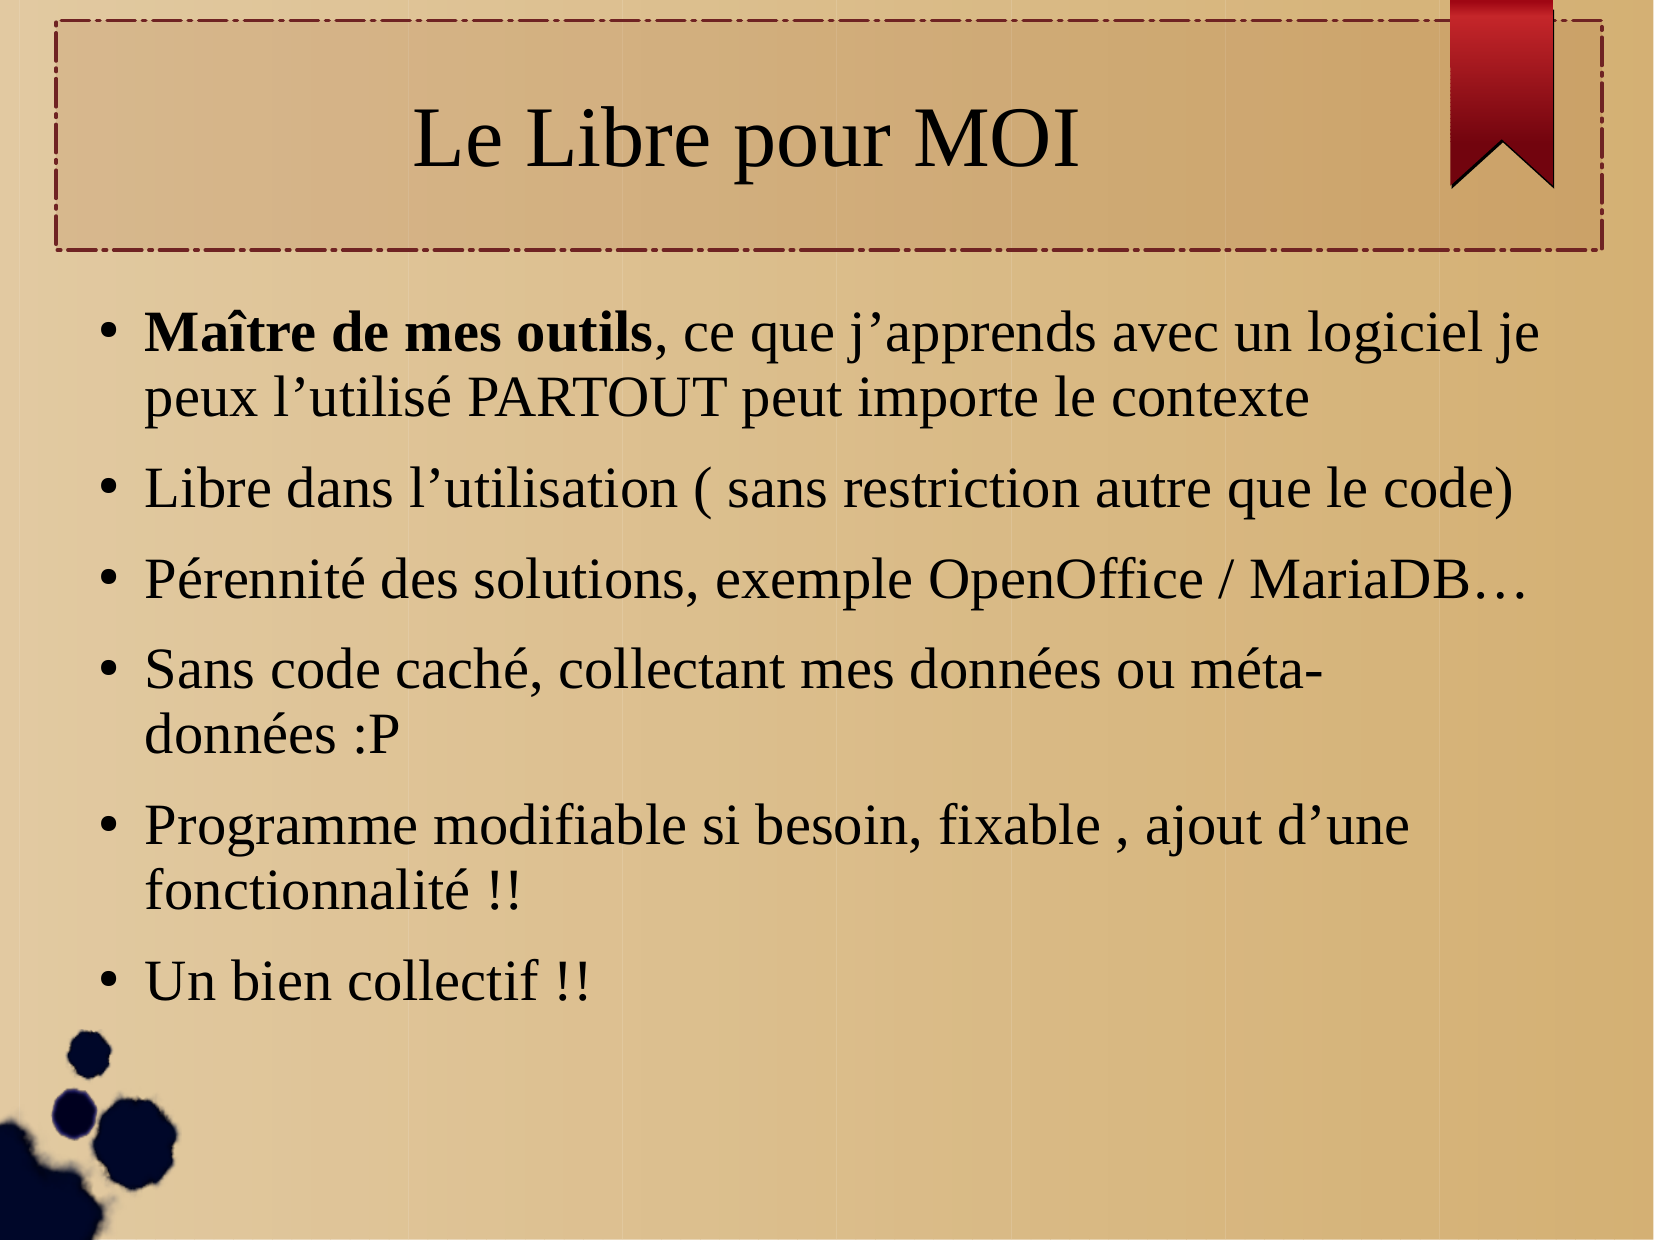

# Le Libre pour MOI
Maître de mes outils, ce que j’apprends avec un logiciel je peux l’utilisé PARTOUT peut importe le contexte
Libre dans l’utilisation ( sans restriction autre que le code)
Pérennité des solutions, exemple OpenOffice / MariaDB…
Sans code caché, collectant mes données ou méta-données :P
Programme modifiable si besoin, fixable , ajout d’une fonctionnalité !!
Un bien collectif !!